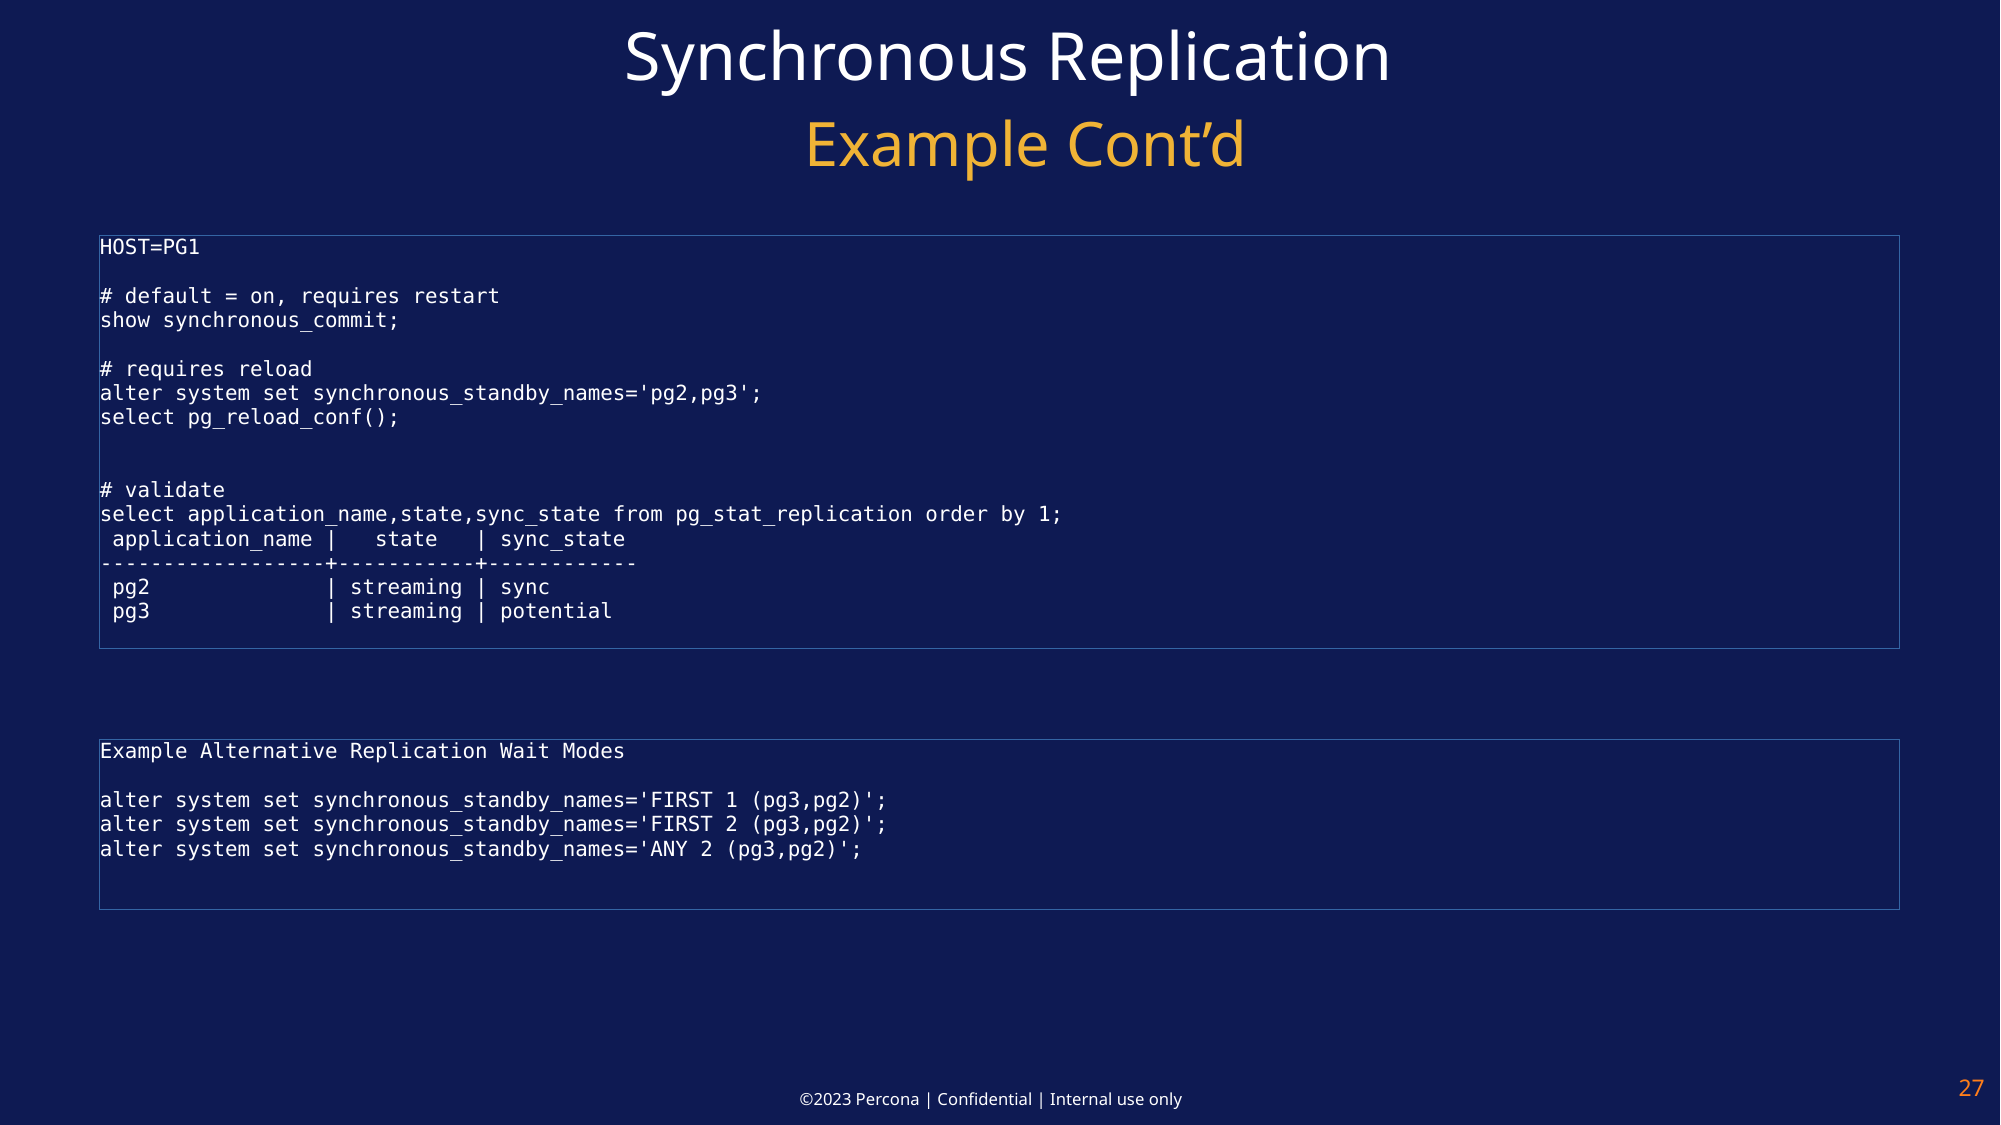

Synchronous Replication
Example Cont’d
# HOST=PG1 # default = on, requires restart show synchronous_commit; # requires reload alter system set synchronous_standby_names='pg2,pg3'; select pg_reload_conf(); # validate select application_name,state,sync_state from pg_stat_replication order by 1; application_name | state | sync_state ------------------+-----------+------------ pg2 | streaming | sync pg3 | streaming | potential
Example Alternative Replication Wait Modes
alter system set synchronous_standby_names='FIRST 1 (pg3,pg2)';
alter system set synchronous_standby_names='FIRST 2 (pg3,pg2)';
alter system set synchronous_standby_names='ANY 2 (pg3,pg2)';